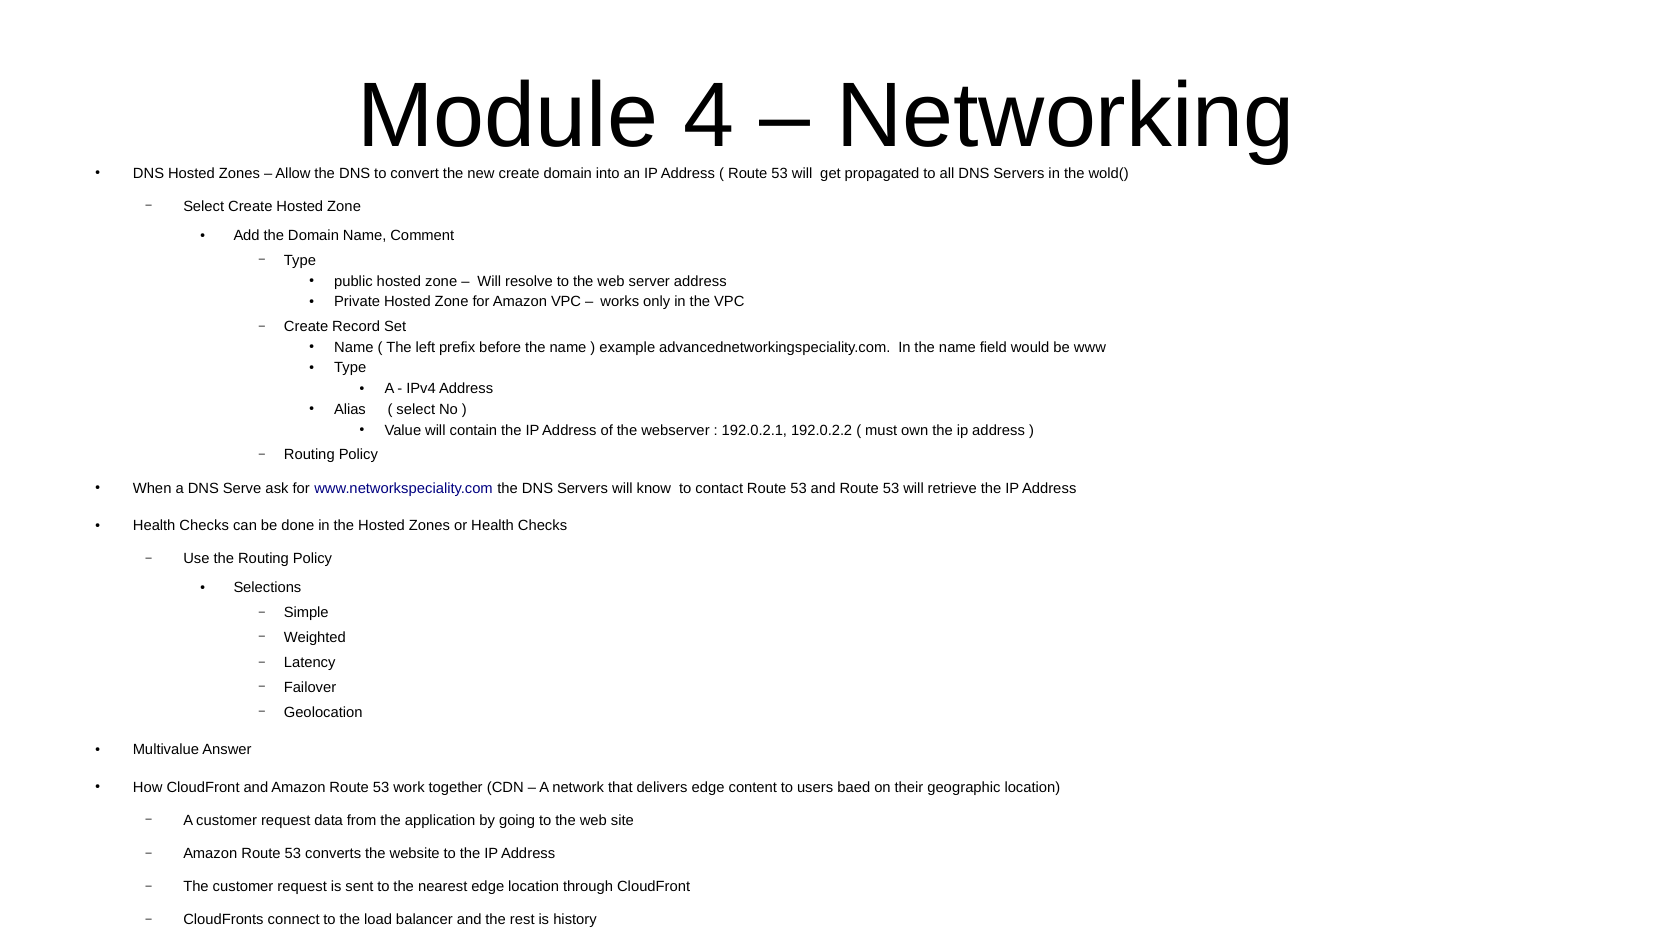

# Module 4 – Networking
DNS Hosted Zones – Allow the DNS to convert the new create domain into an IP Address ( Route 53 will get propagated to all DNS Servers in the wold()
Select Create Hosted Zone
Add the Domain Name, Comment
Type
public hosted zone – Will resolve to the web server address
Private Hosted Zone for Amazon VPC – 	works only in the VPC
Create Record Set
Name ( The left prefix before the name ) example advancednetworkingspeciality.com. In the name field would be www
Type
A - IPv4 Address
Alias	( select No )
Value will contain the IP Address of the webserver : 192.0.2.1, 192.0.2.2 ( must own the ip address )
Routing Policy
When a DNS Serve ask for www.networkspeciality.com the DNS Servers will know to contact Route 53 and Route 53 will retrieve the IP Address
Health Checks can be done in the Hosted Zones or Health Checks
Use the Routing Policy
Selections
Simple
Weighted
Latency
Failover
Geolocation
Multivalue Answer
How CloudFront and Amazon Route 53 work together (CDN – A network that delivers edge content to users baed on their geographic location)
A customer request data from the application by going to the web site
Amazon Route 53 converts the website to the IP Address
The customer request is sent to the nearest edge location through CloudFront
CloudFronts connect to the load balancer and the rest is history